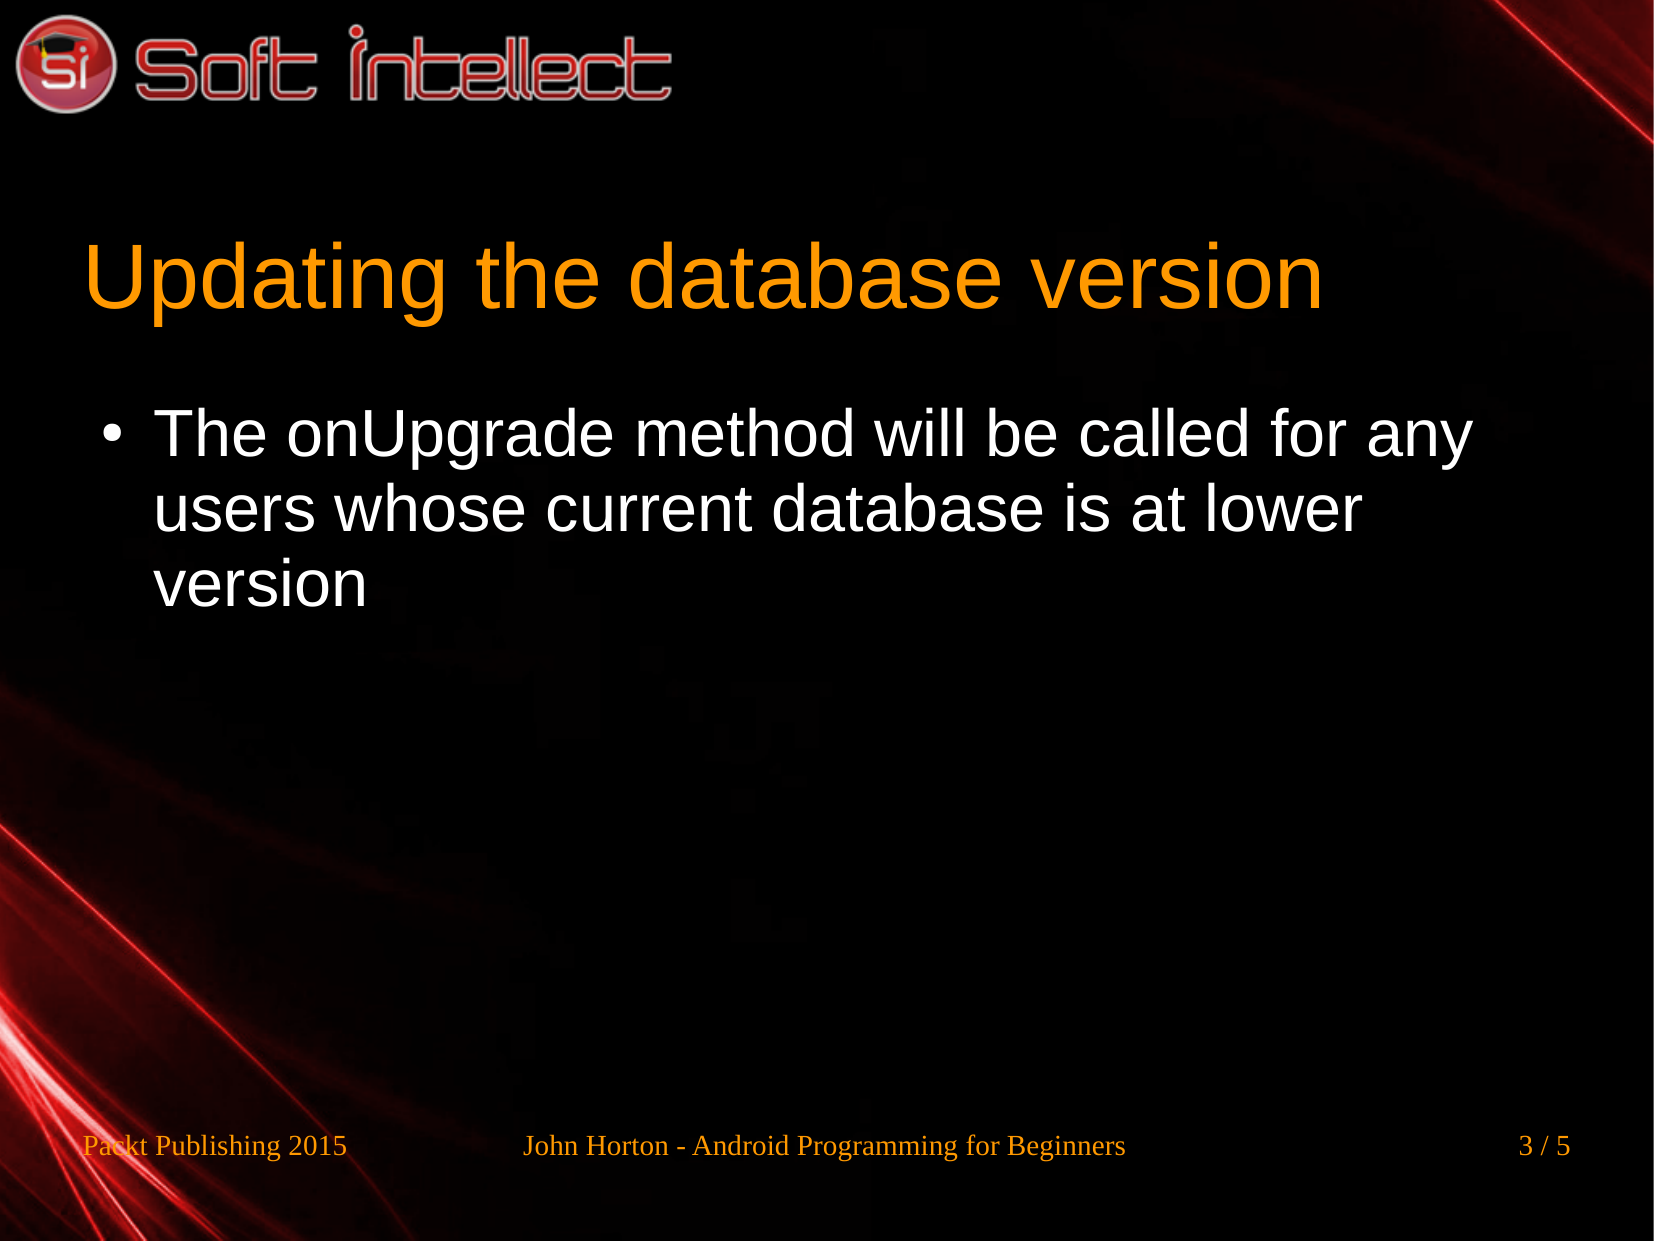

# Updating the database version
The onUpgrade method will be called for any users whose current database is at lower version
Packt Publishing 2015
John Horton - Android Programming for Beginners
3